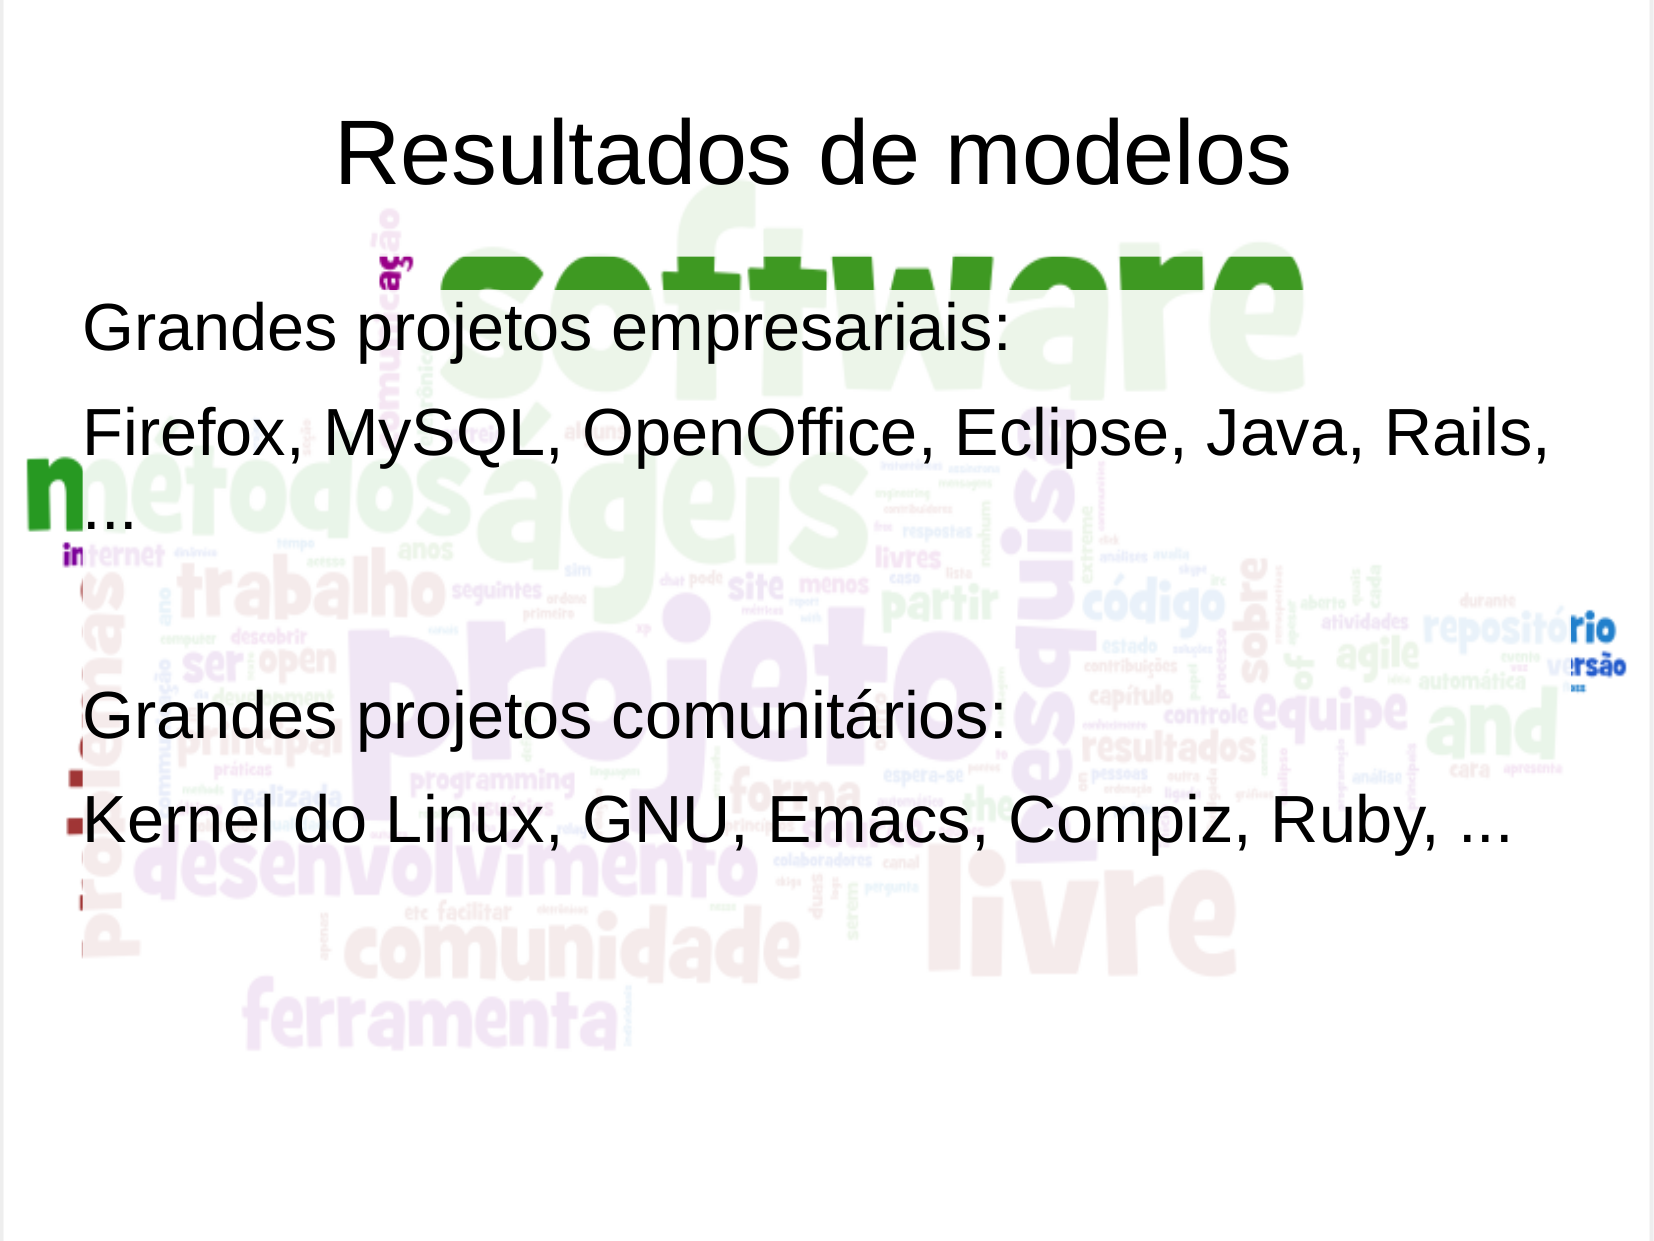

# Resultados de modelos
Grandes projetos empresariais:
Firefox, MySQL, OpenOffice, Eclipse, Java, Rails, ...
Grandes projetos comunitários:
Kernel do Linux, GNU, Emacs, Compiz, Ruby, ...